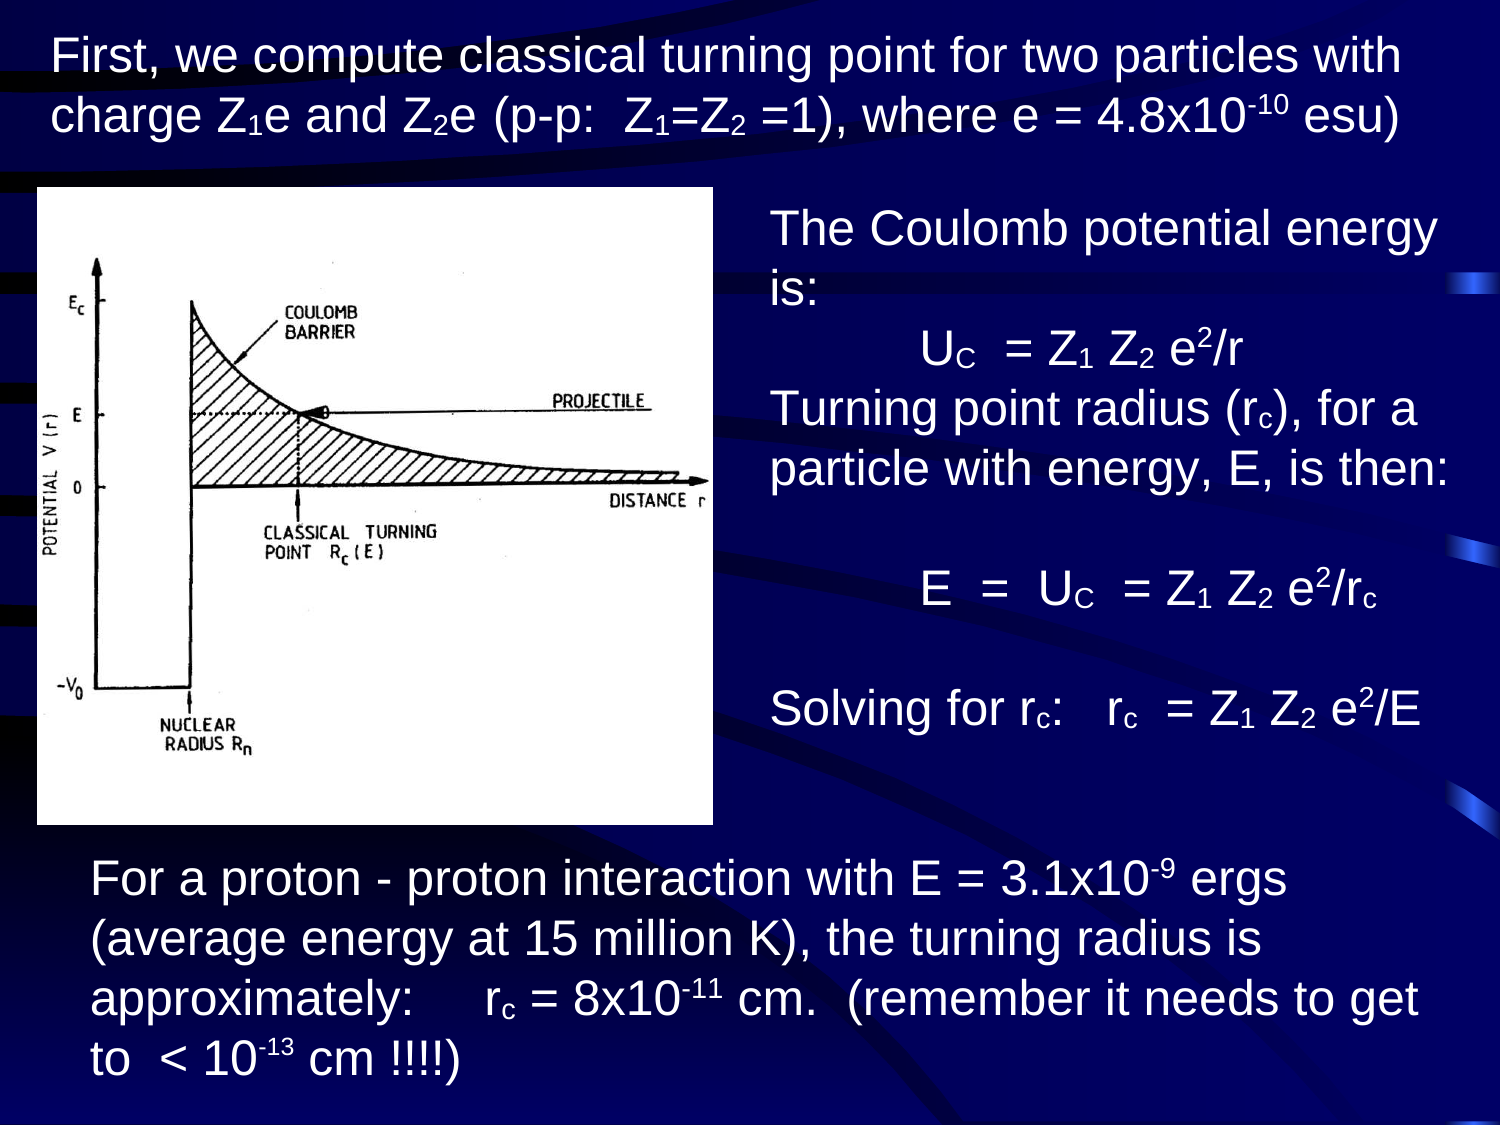

First, we compute classical turning point for two particles with charge Z1e and Z2e (p-p: Z1=Z2 =1), where e = 4.8x10-10 esu)
The Coulomb potential energy is:
	UC = Z1 Z2 e2/r
Turning point radius (rc), for a particle with energy, E, is then:
	E = UC = Z1 Z2 e2/rc
Solving for rc: rc = Z1 Z2 e2/E
For a proton - proton interaction with E = 3.1x10-9 ergs (average energy at 15 million K), the turning radius is approximately: rc = 8x10-11 cm. (remember it needs to get to < 10-13 cm !!!!)